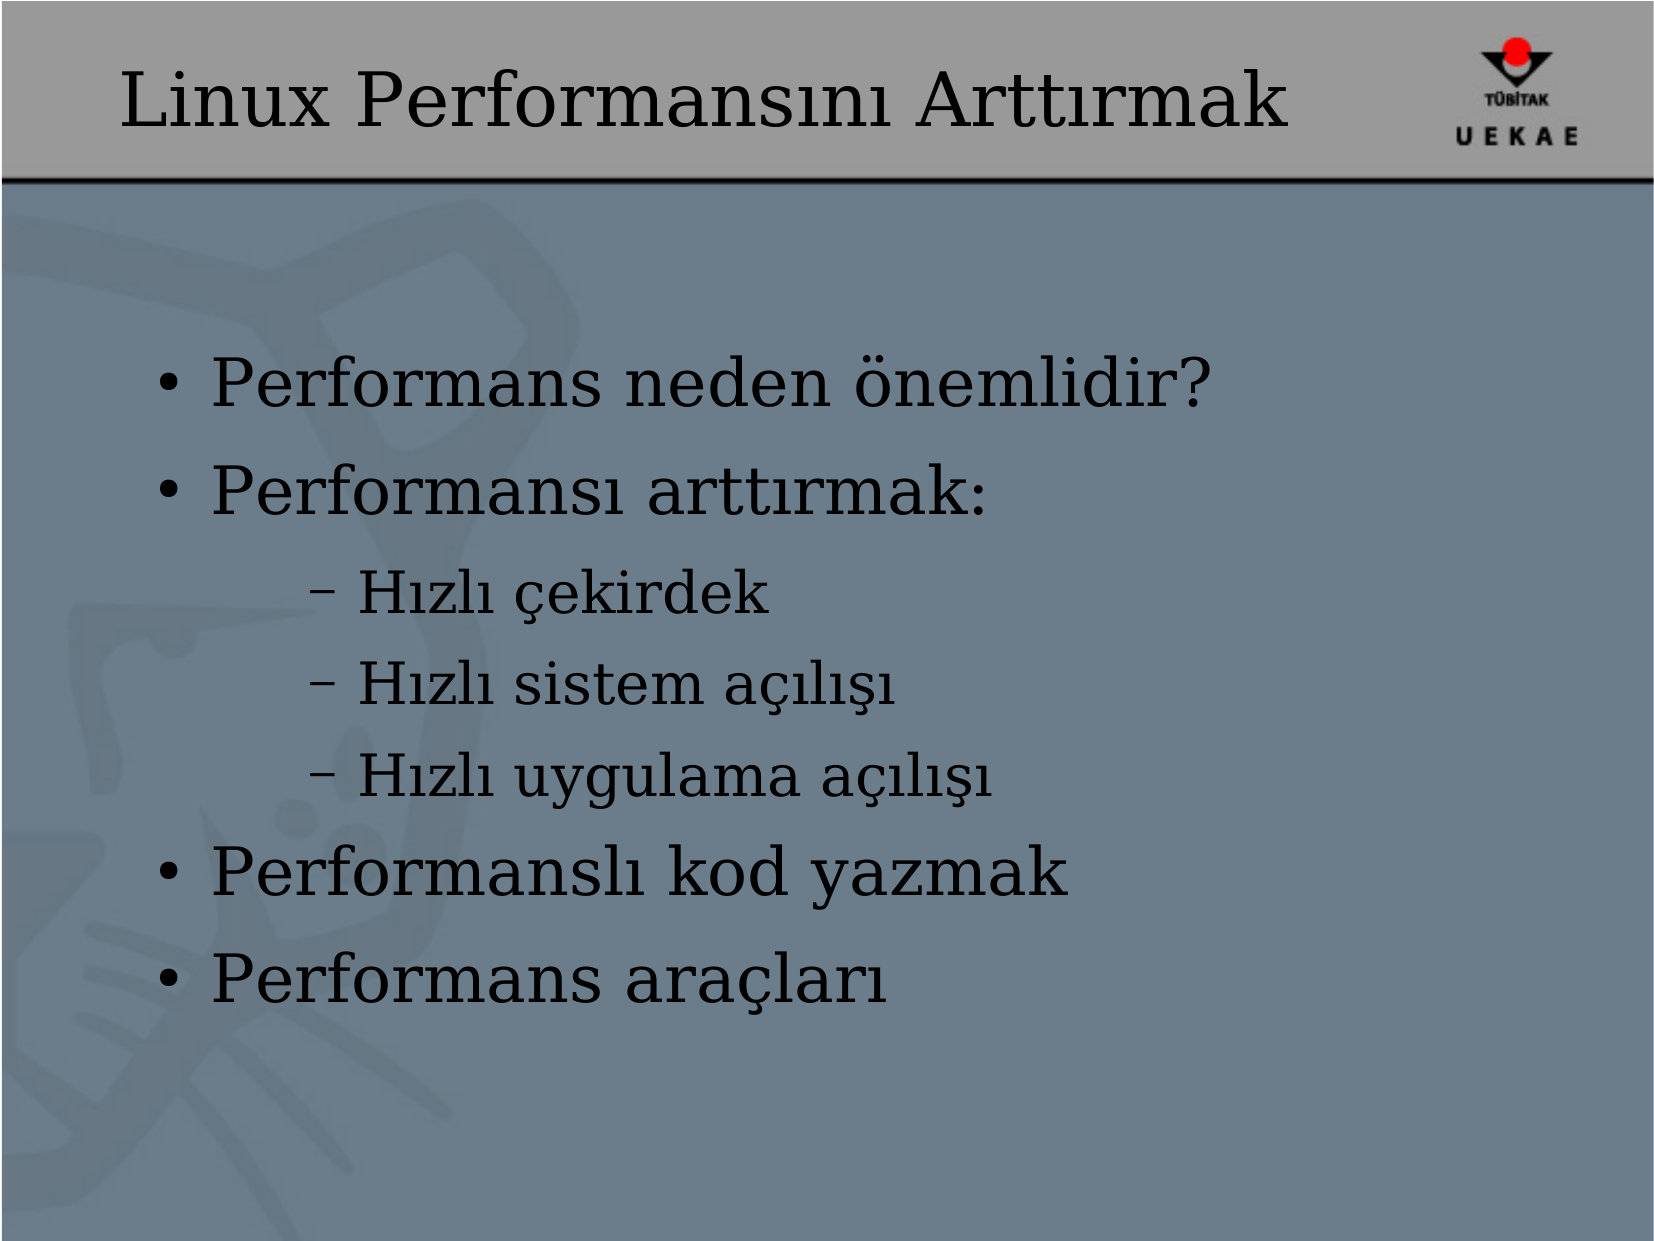

# Linux Performansını Arttırmak
Performans neden önemlidir?
Performansı arttırmak:
Hızlı çekirdek
Hızlı sistem açılışı
Hızlı uygulama açılışı
Performanslı kod yazmak
Performans araçları